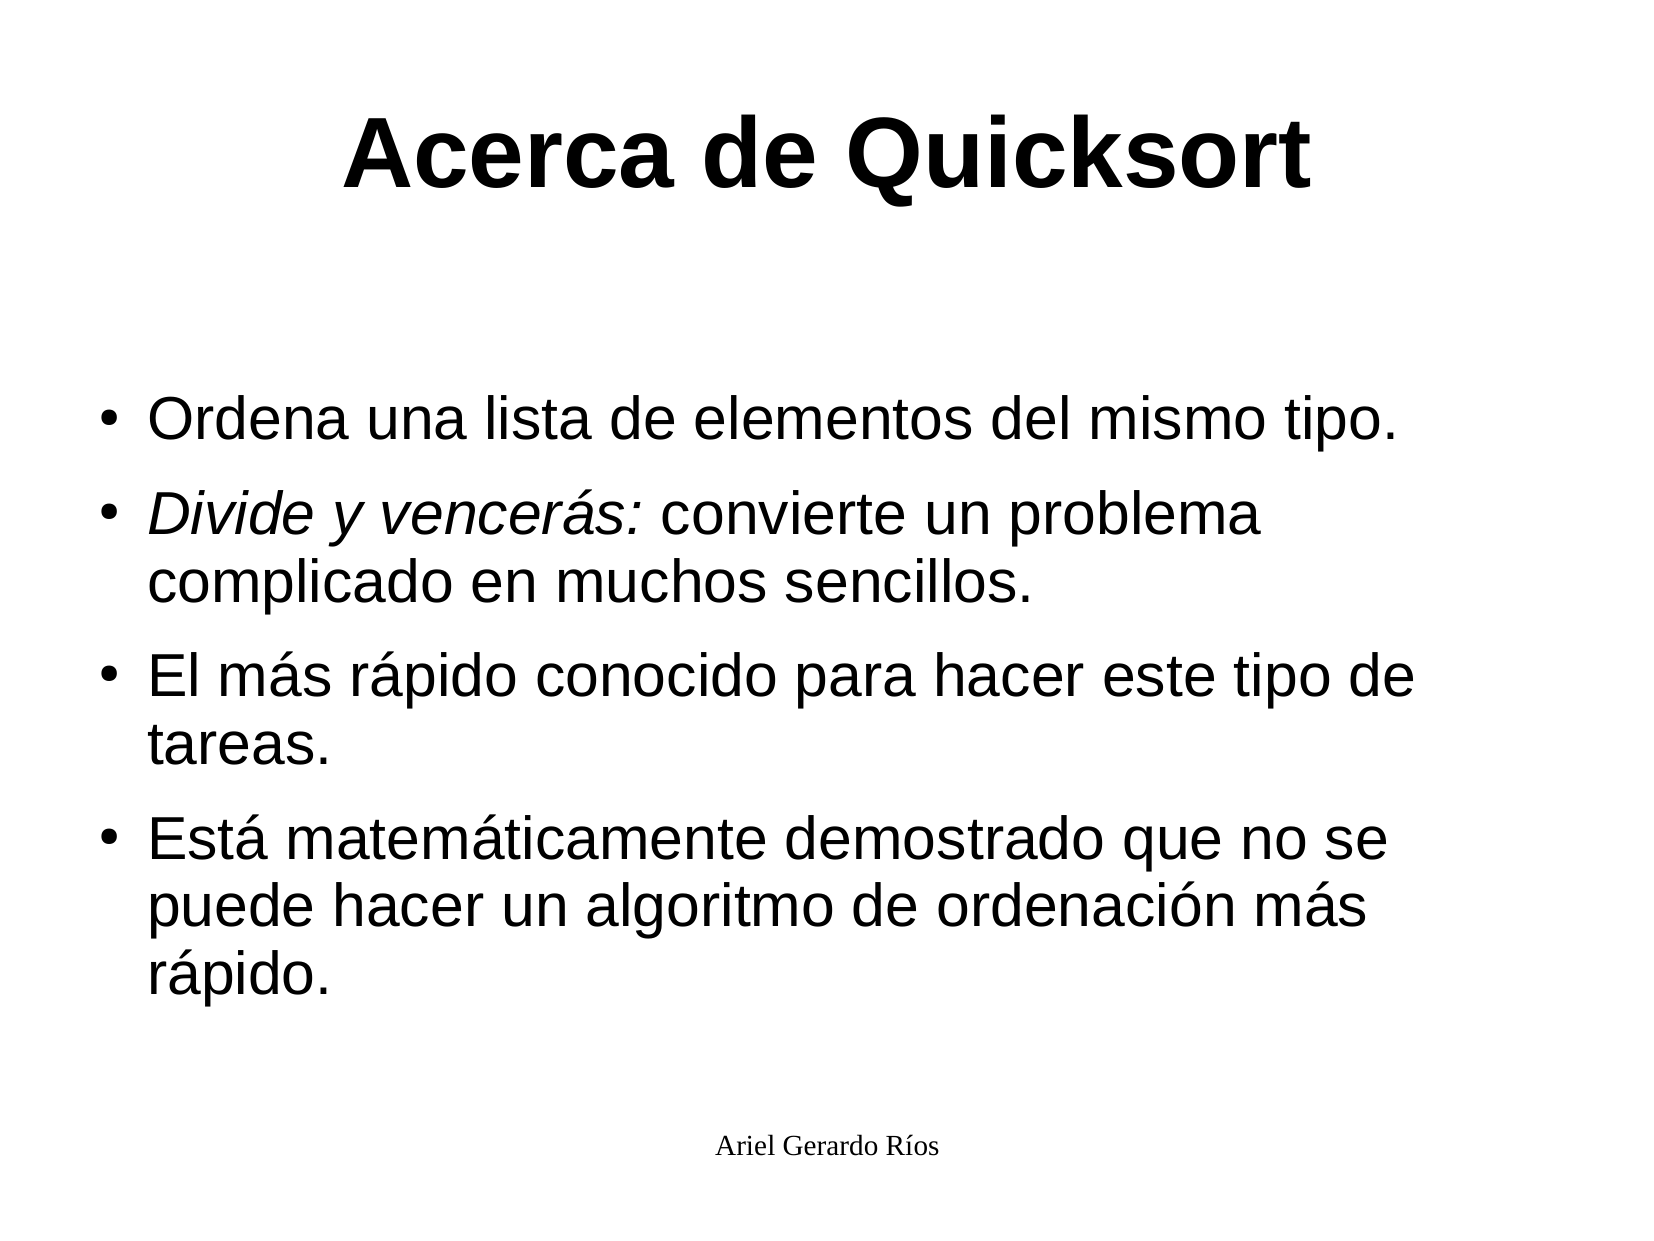

# Acerca de Quicksort
Ordena una lista de elementos del mismo tipo.
Divide y vencerás: convierte un problema complicado en muchos sencillos.
El más rápido conocido para hacer este tipo de tareas.
Está matemáticamente demostrado que no se puede hacer un algoritmo de ordenación más rápido.
Ariel Gerardo Ríos